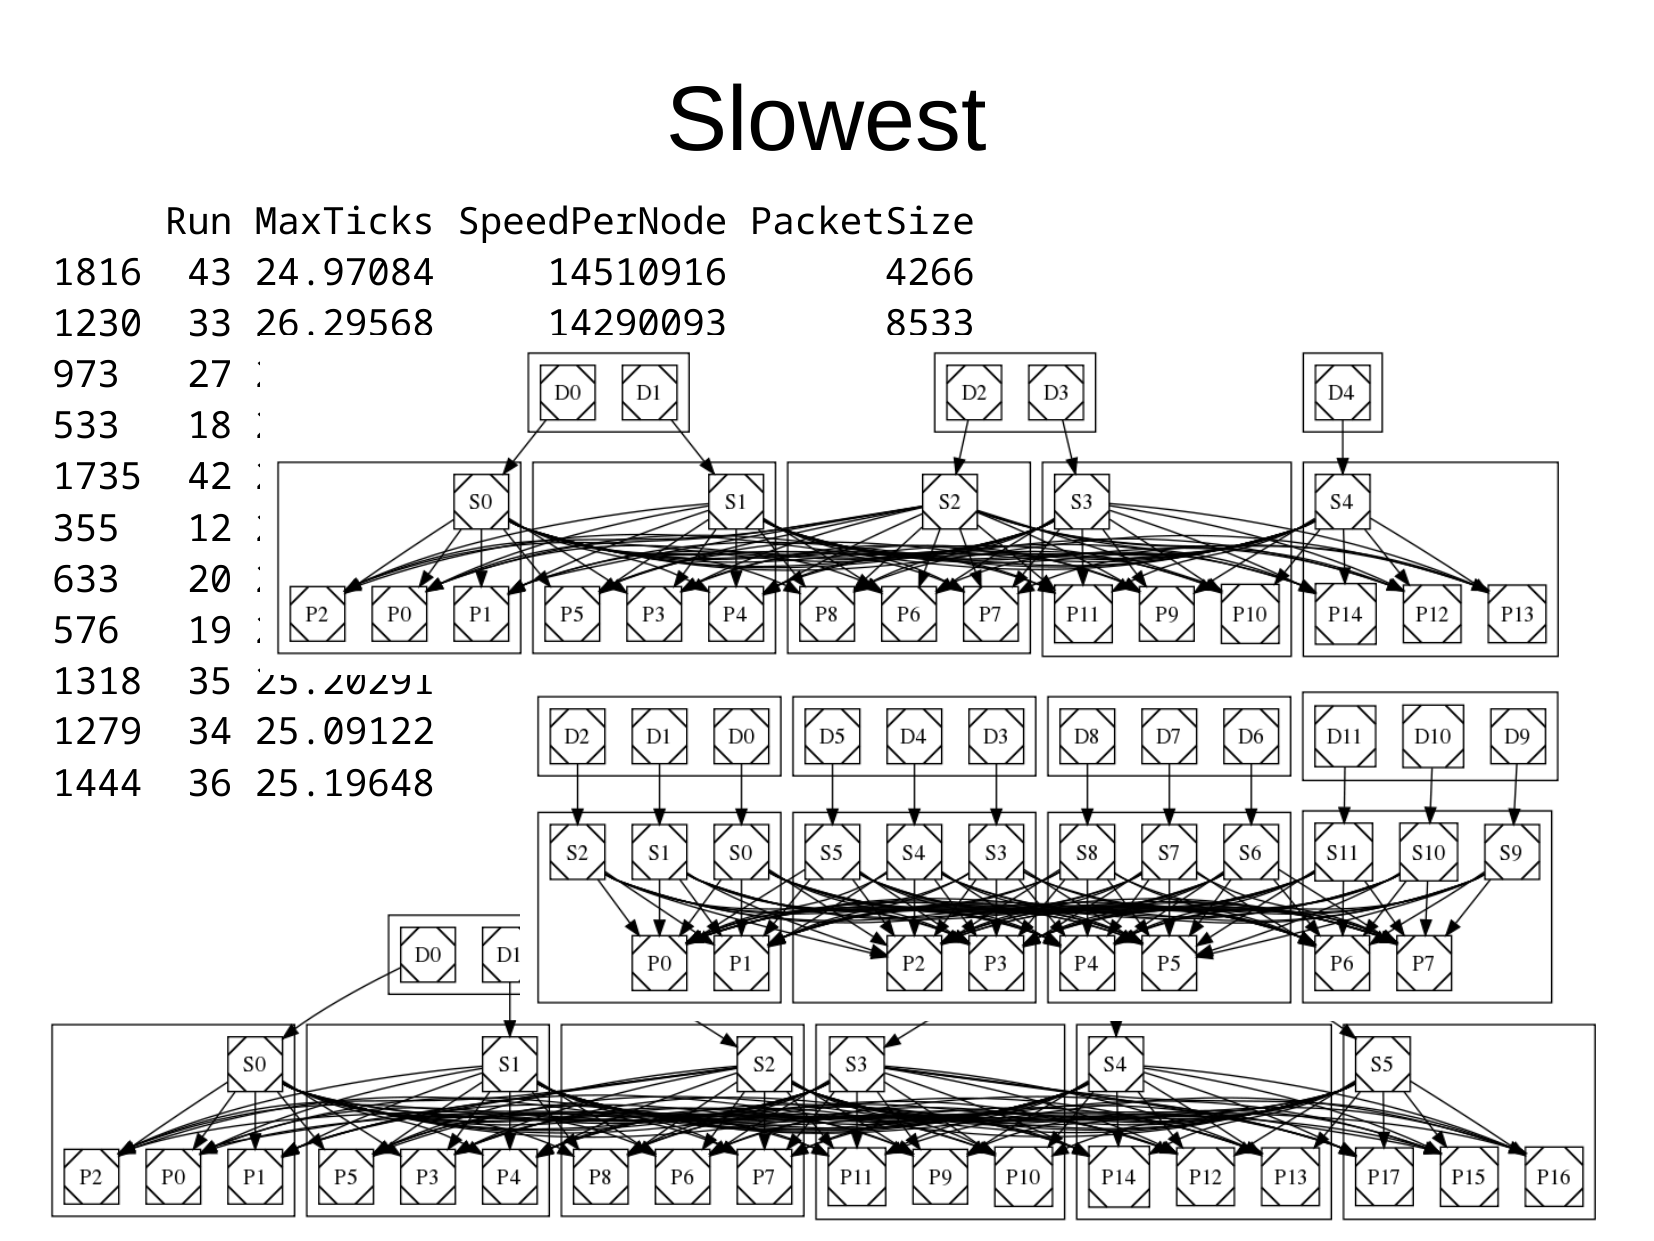

# Slowest
 Run MaxTicks SpeedPerNode PacketSize
1816 43 24.97084 14510916 4266
1230 33 26.29568 14290093 8533
973 27 25.35372 14262199 5688
533 18 23.50485 14155003 10240
1735 42 28.31244 13886284 4266
355 12 23.22728 13423415 8533
633 20 25.34346 13294826 10240
576 19 25.10087 13253609 10240
1318 35 25.20291 12446328 8533
1279 34 25.09122 12436949 8533
1444 36 25.19648 12430458 8533